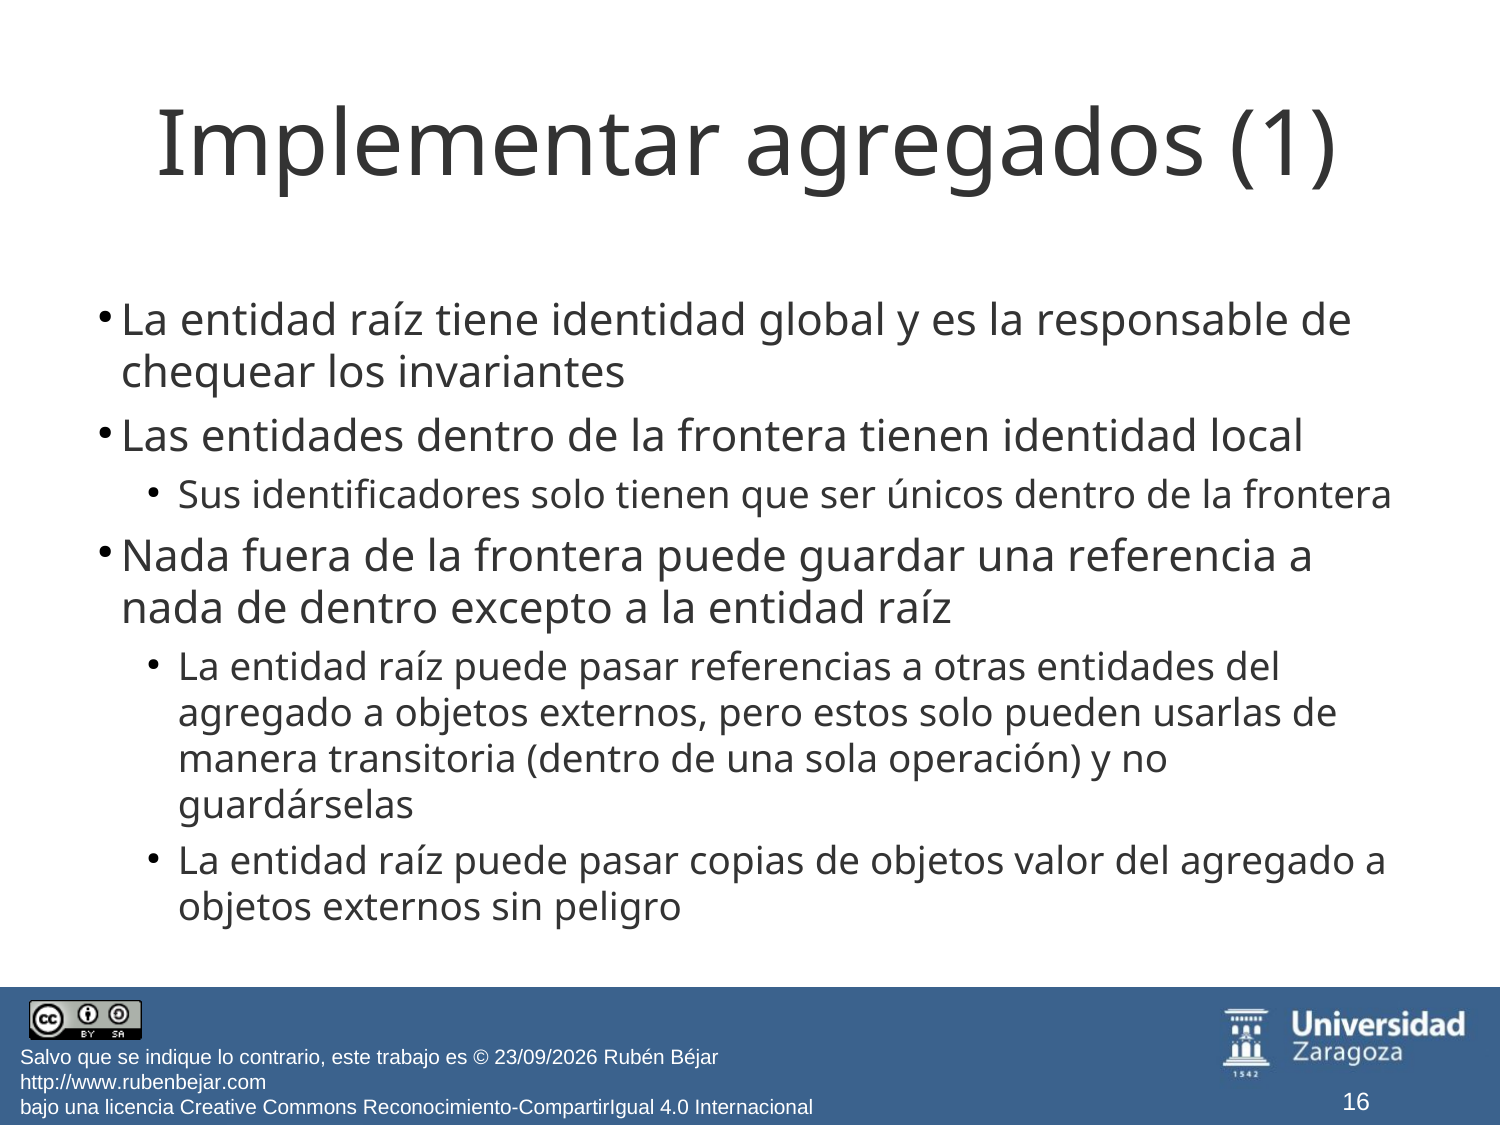

# Implementar agregados (1)
La entidad raíz tiene identidad global y es la responsable de chequear los invariantes
Las entidades dentro de la frontera tienen identidad local
Sus identificadores solo tienen que ser únicos dentro de la frontera
Nada fuera de la frontera puede guardar una referencia a nada de dentro excepto a la entidad raíz
La entidad raíz puede pasar referencias a otras entidades del agregado a objetos externos, pero estos solo pueden usarlas de manera transitoria (dentro de una sola operación) y no guardárselas
La entidad raíz puede pasar copias de objetos valor del agregado a objetos externos sin peligro